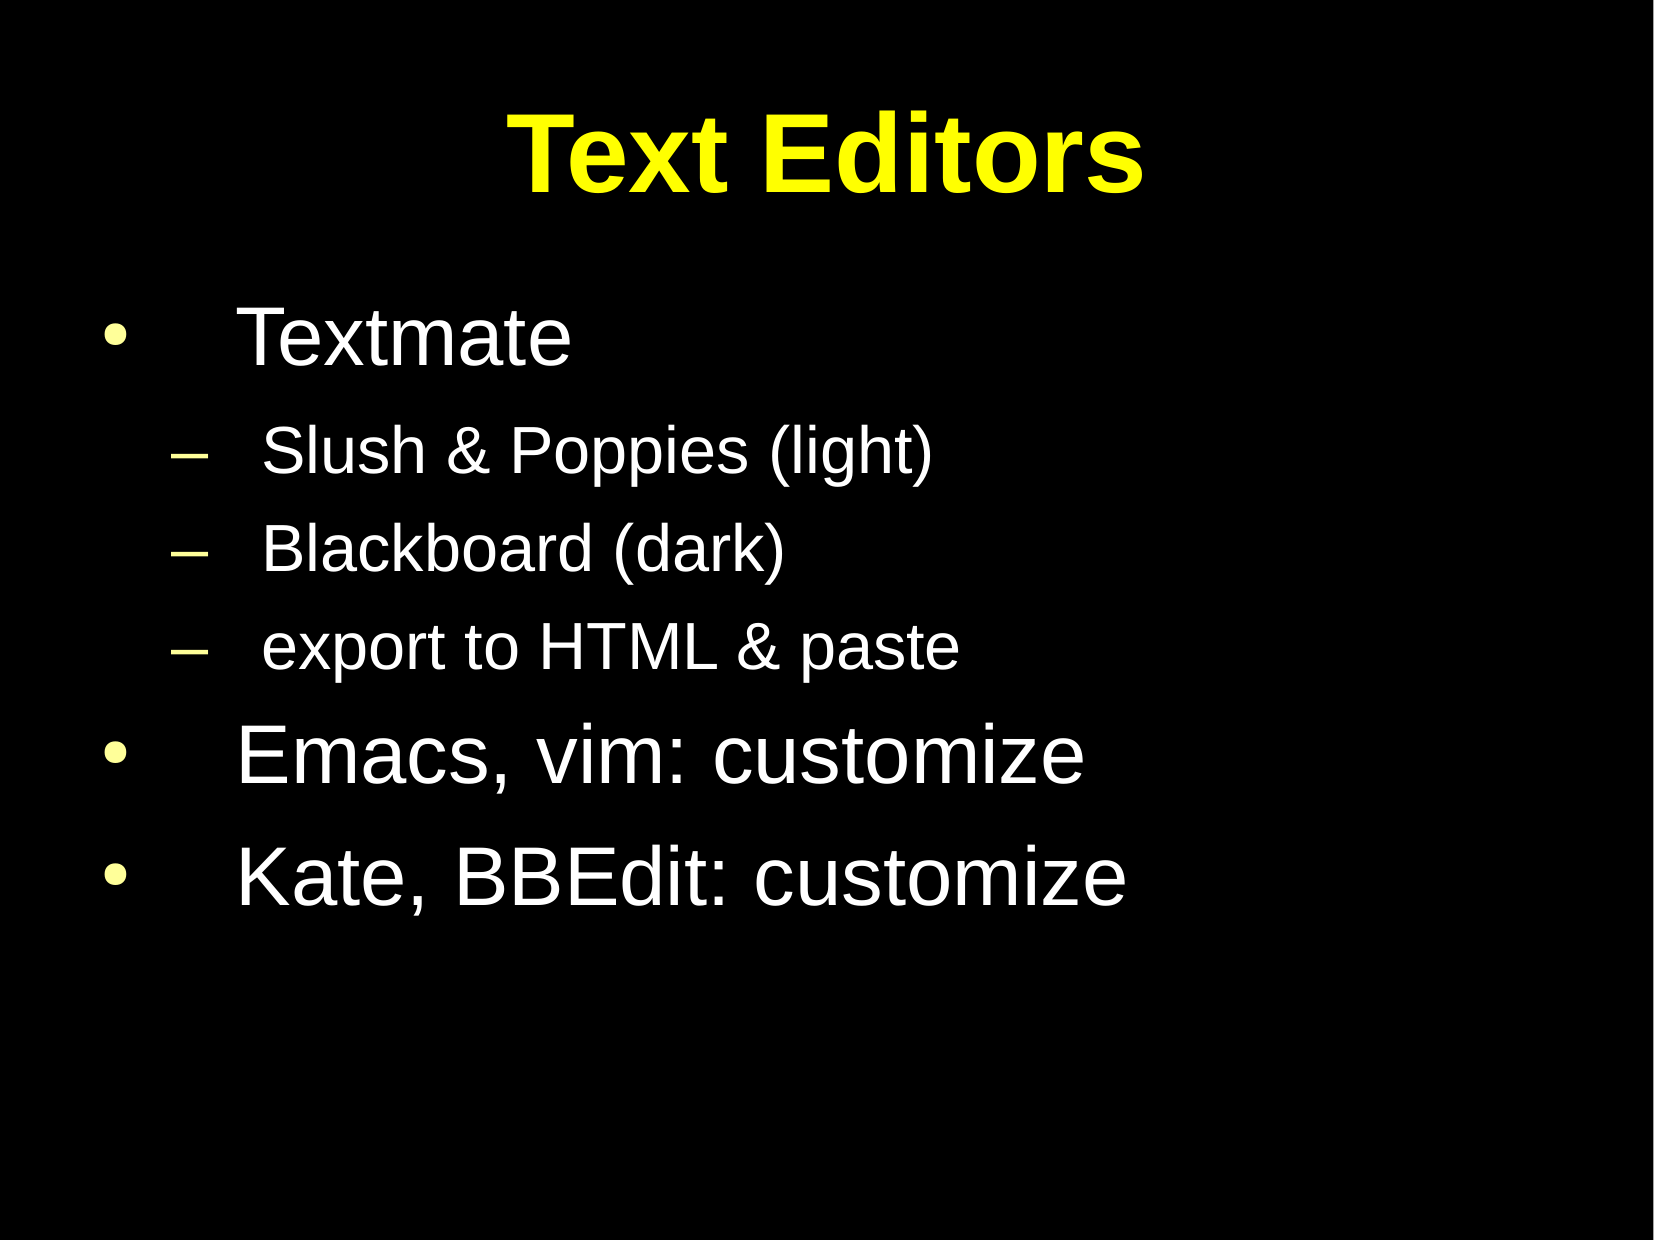

# Text Editors
Textmate
Slush & Poppies (light)
Blackboard (dark)
export to HTML & paste
Emacs, vim: customize
Kate, BBEdit: customize